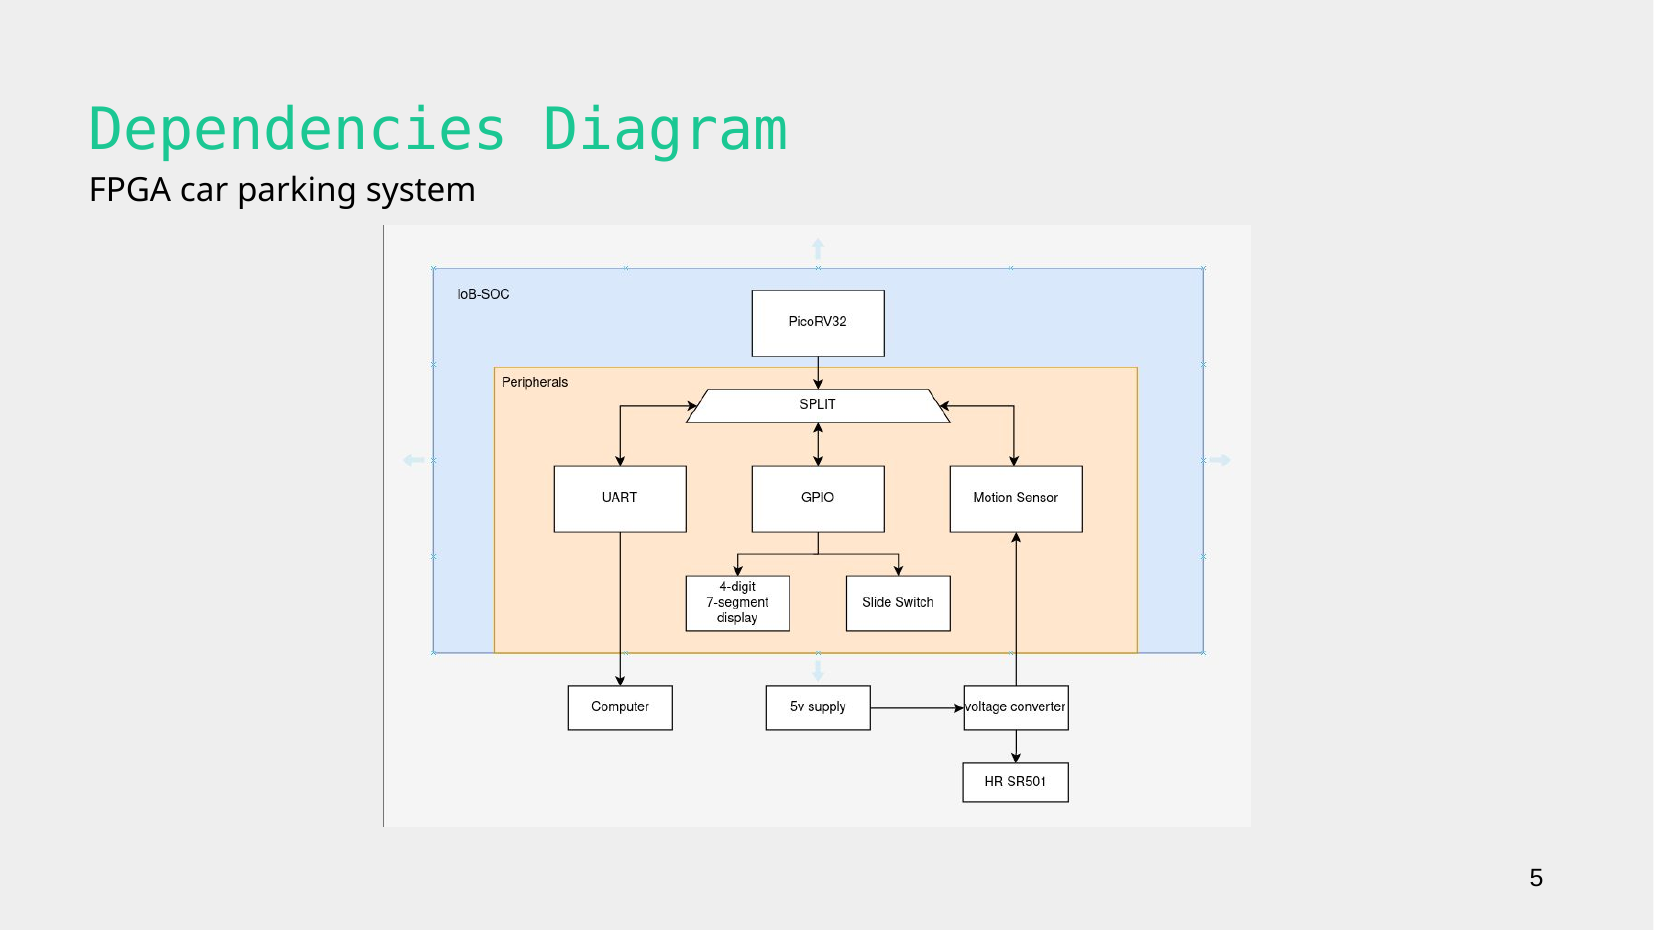

# Dependencies Diagram
FPGA car parking system